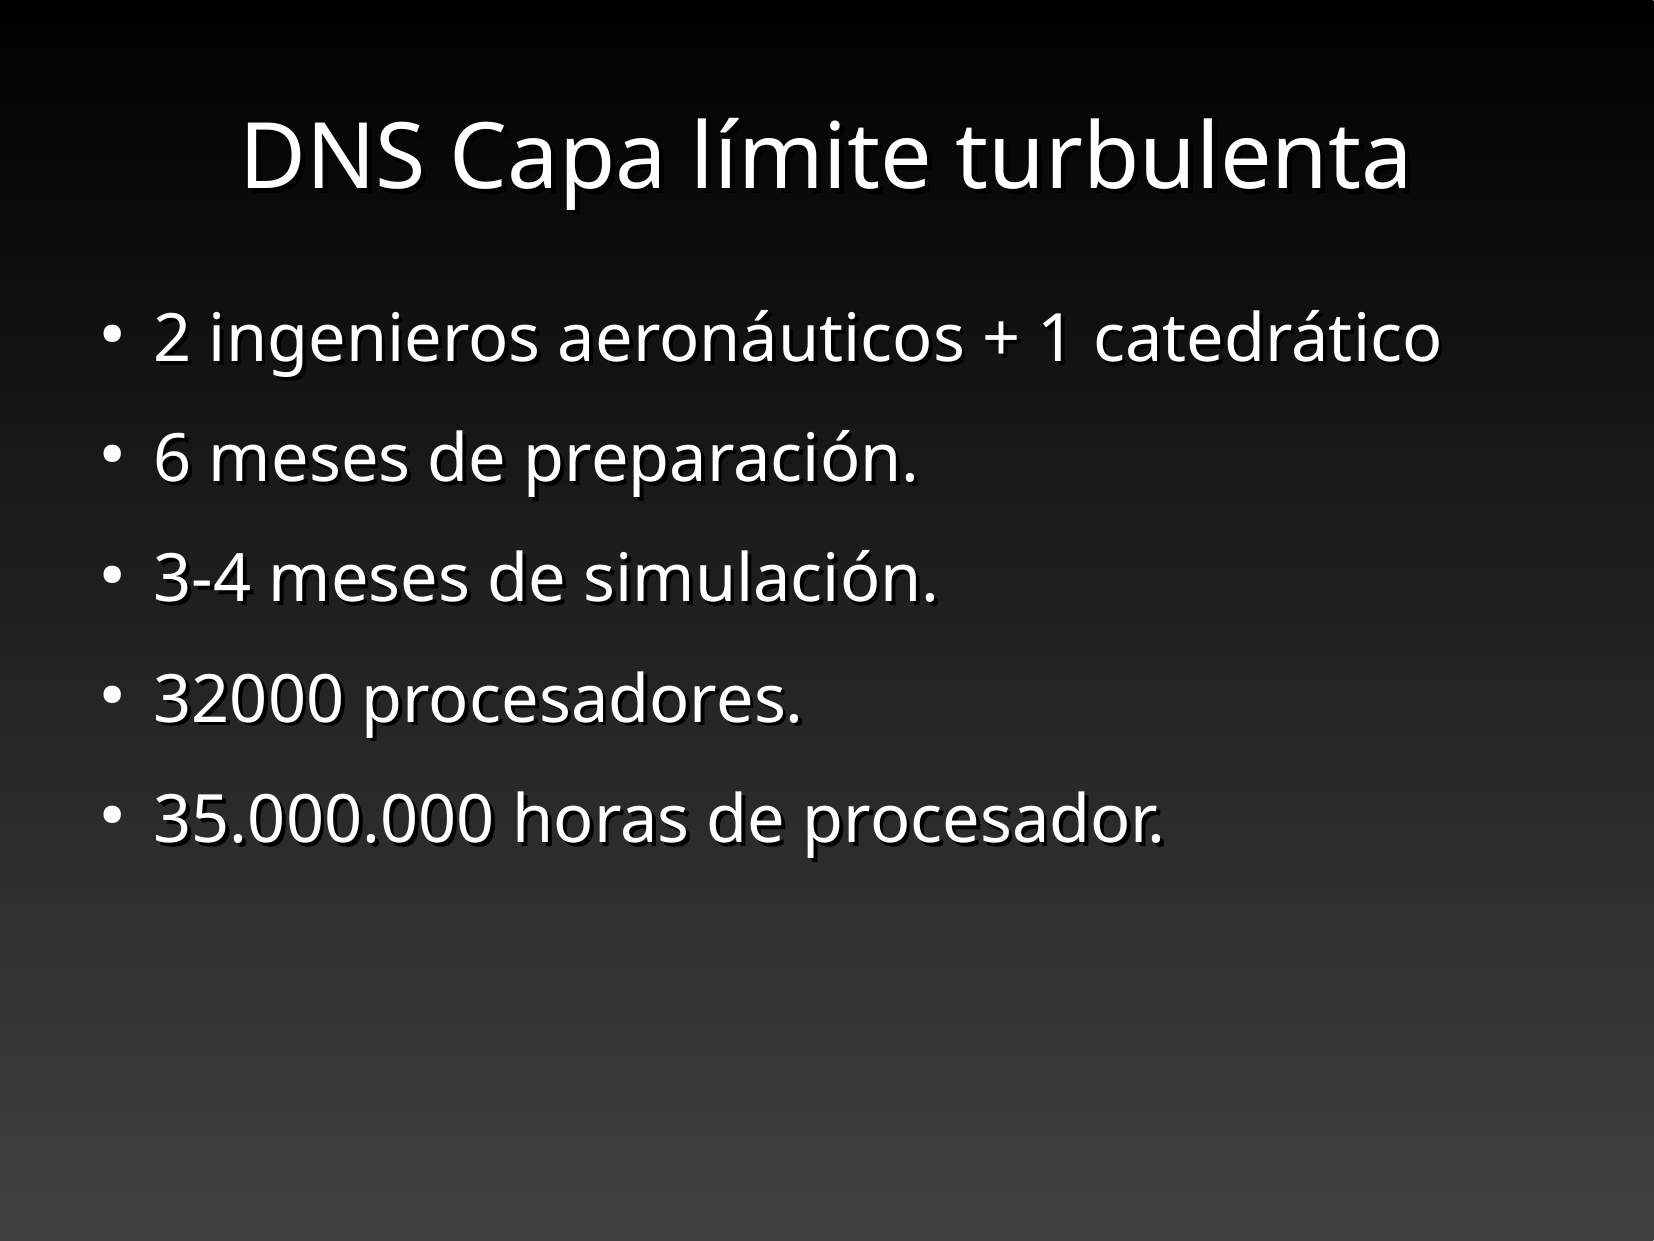

# DNS Capa límite turbulenta
2 ingenieros aeronáuticos + 1 catedrático
6 meses de preparación.
3-4 meses de simulación.
32000 procesadores.
35.000.000 horas de procesador.